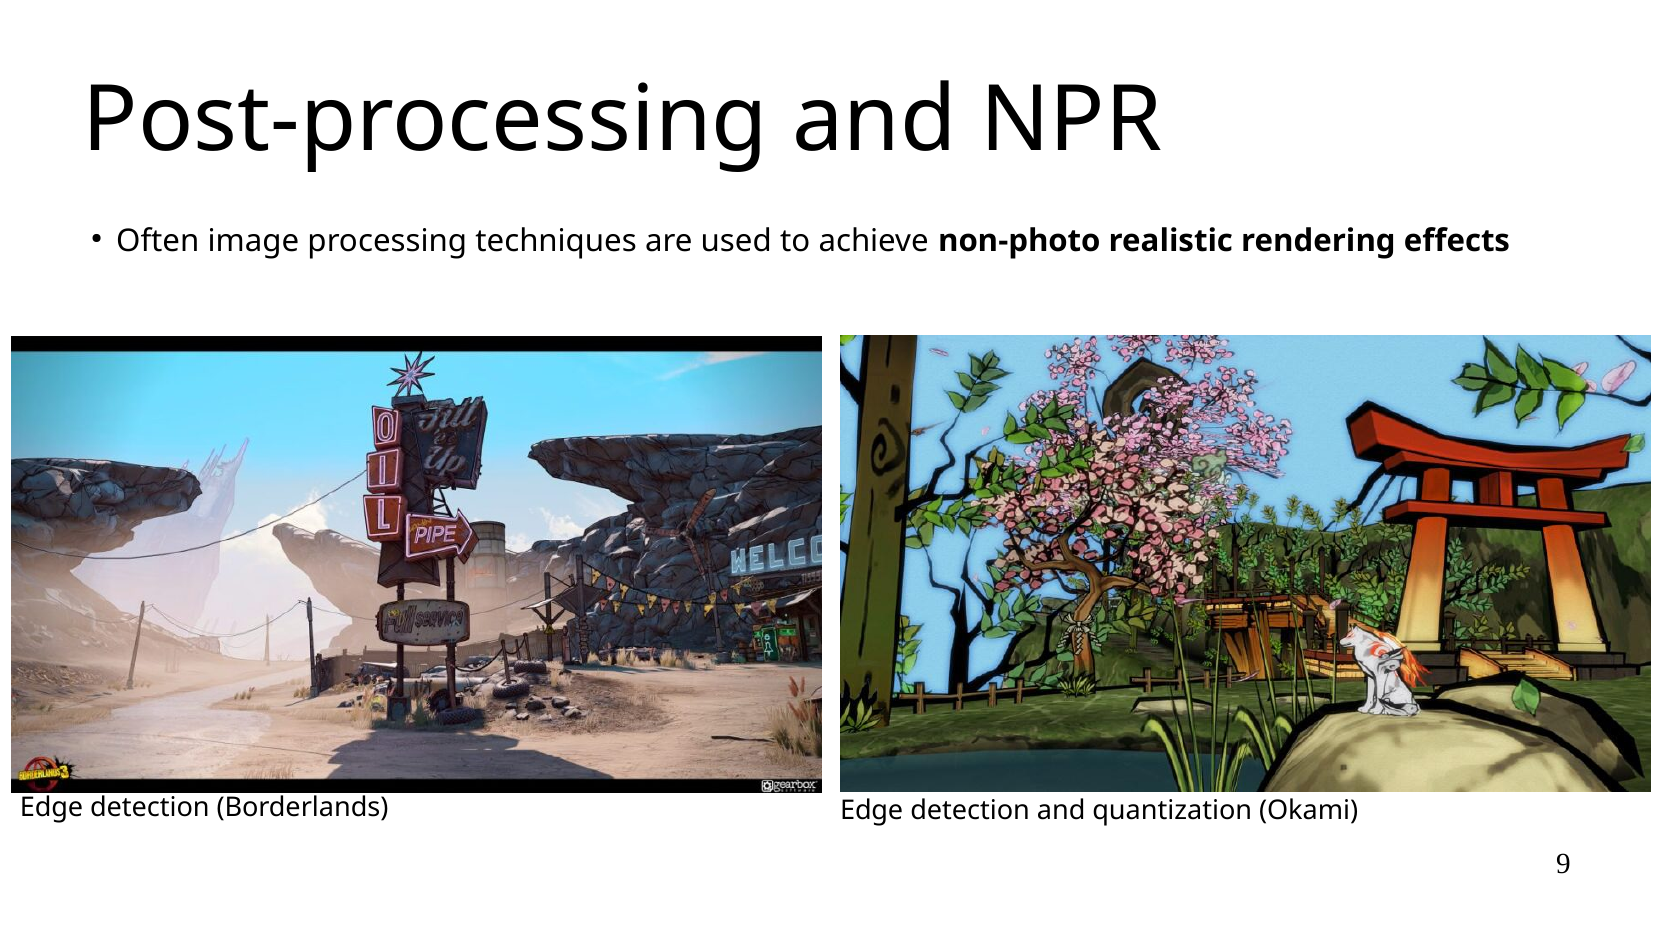

# Post-processing and NPR
Often image processing techniques are used to achieve non-photo realistic rendering effects
Edge detection (Borderlands)
Edge detection and quantization (Okami)
9